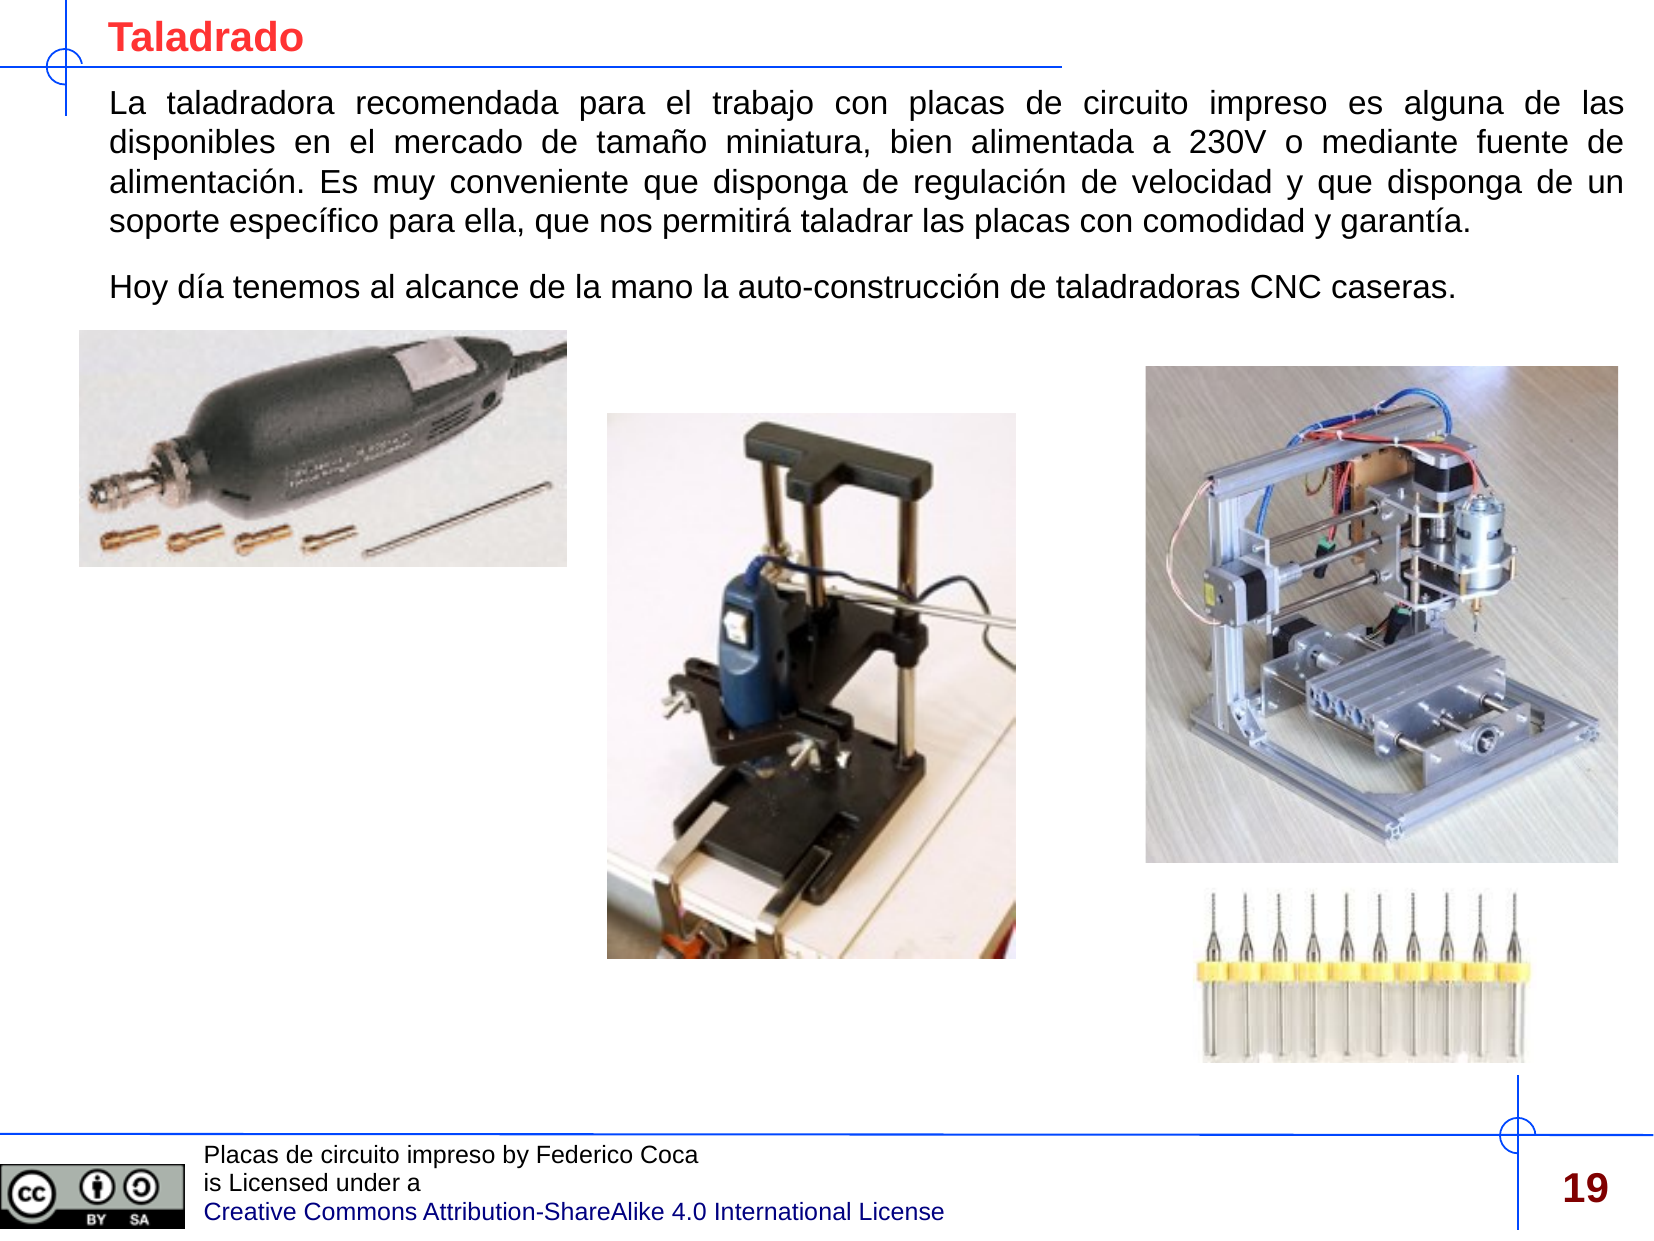

Taladrado
La taladradora recomendada para el trabajo con placas de circuito impreso es alguna de las disponibles en el mercado de tamaño miniatura, bien alimentada a 230V o mediante fuente de alimentación. Es muy conveniente que disponga de regulación de velocidad y que disponga de un soporte específico para ella, que nos permitirá taladrar las placas con comodidad y garantía.
Hoy día tenemos al alcance de la mano la auto-construcción de taladradoras CNC caseras.
Placas de circuito impreso by Federico Coca
is Licensed under a Creative Commons Attribution-ShareAlike 4.0 International License